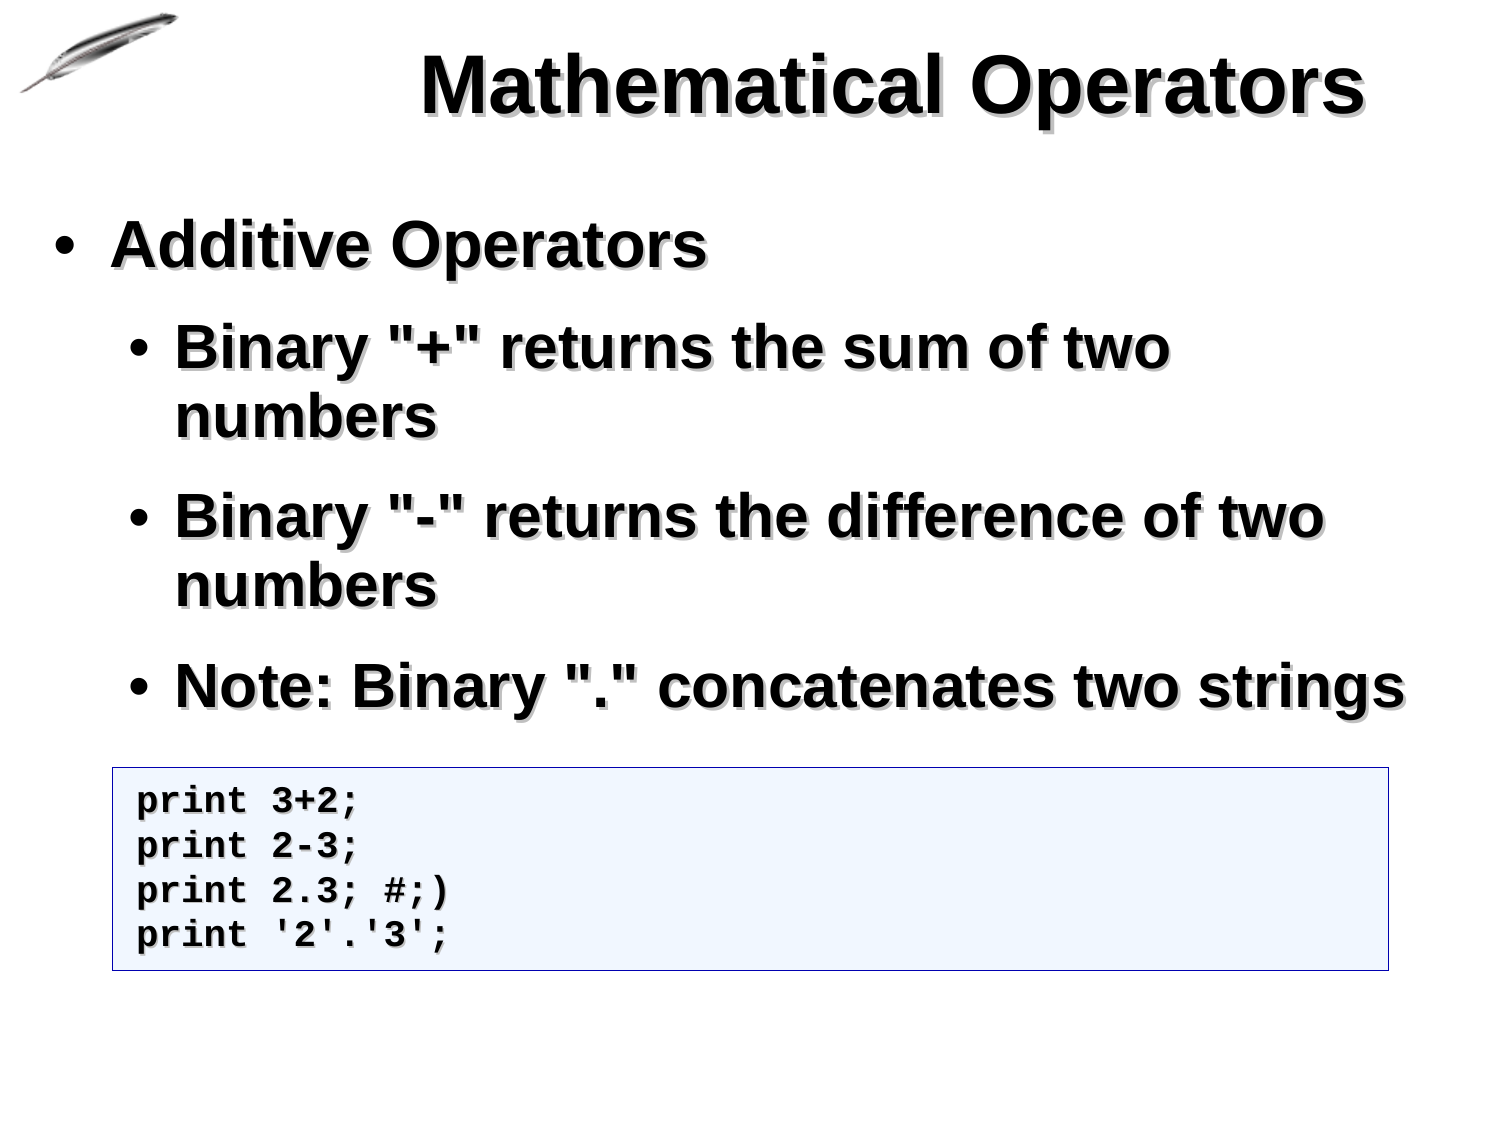

# Mathematical Operators
Additive Operators
Binary "+" returns the sum of two numbers
Binary "-" returns the difference of two numbers
Note: Binary "." concatenates two strings
print 3+2;
print 2-3;
print 2.3; #;)
print '2'.'3';